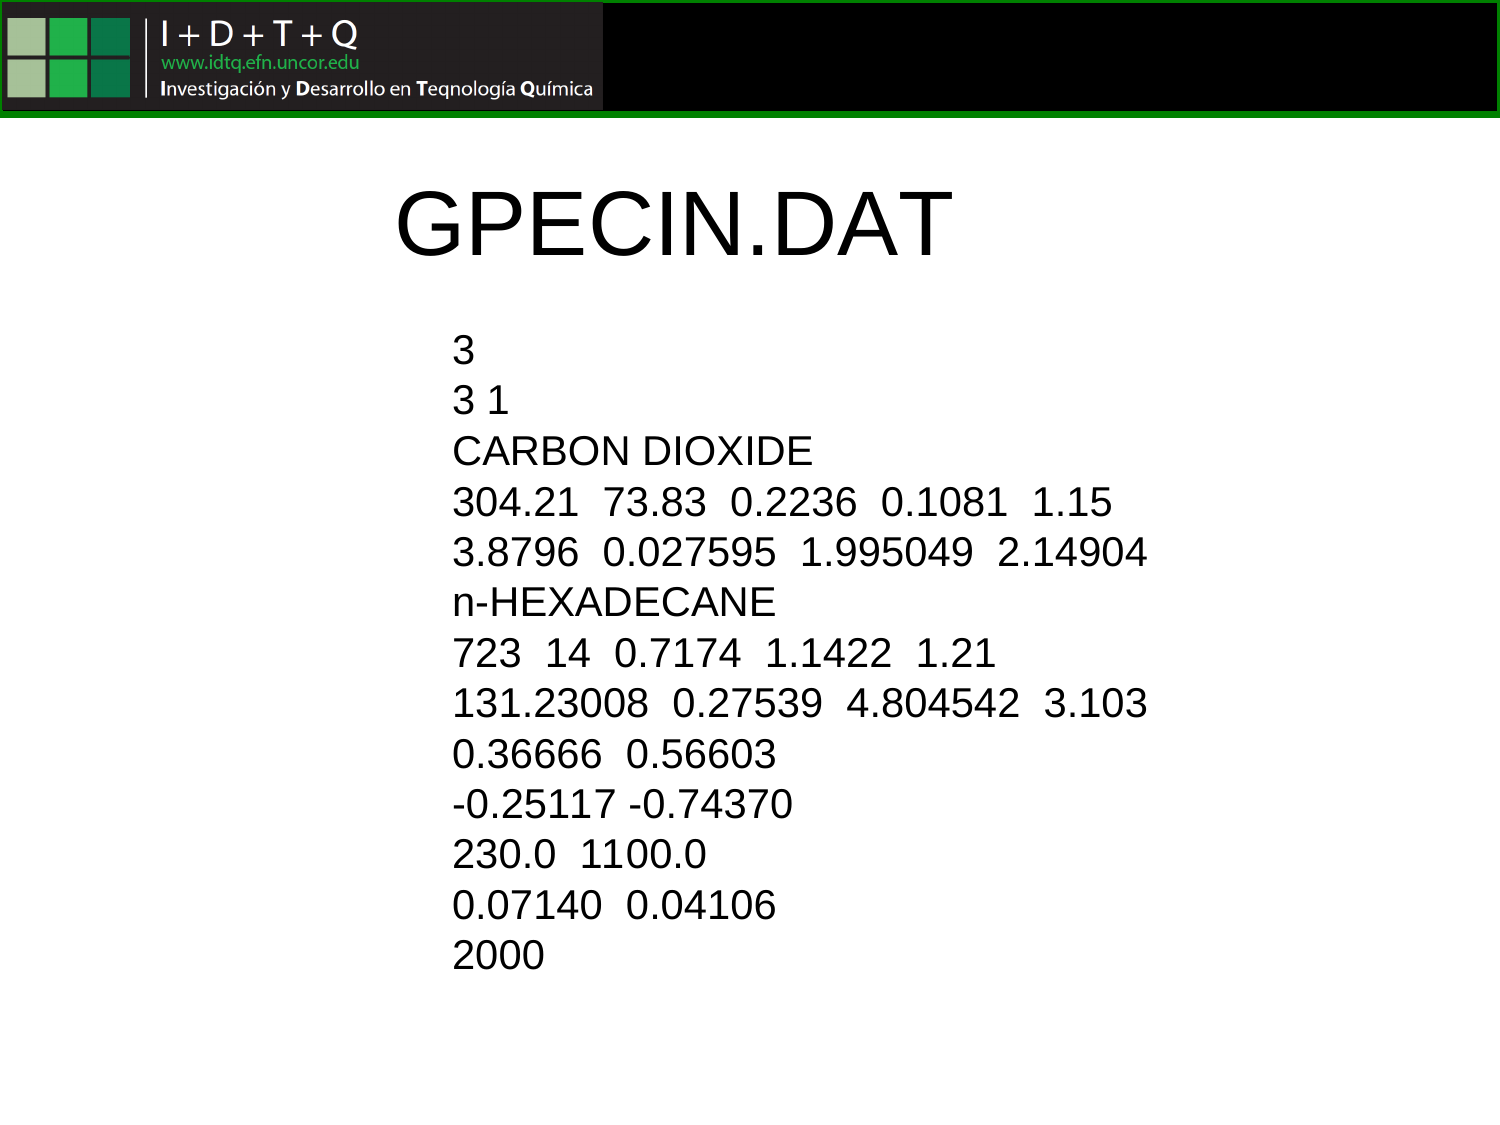

# GPECIN.DAT
3
3 1
CARBON DIOXIDE
304.21 73.83 0.2236 0.1081 1.15
3.8796 0.027595 1.995049 2.14904
n-HEXADECANE
723 14 0.7174 1.1422 1.21
131.23008 0.27539 4.804542 3.103
0.36666 0.56603
-0.25117 -0.74370
230.0 1100.0
0.07140 0.04106
2000